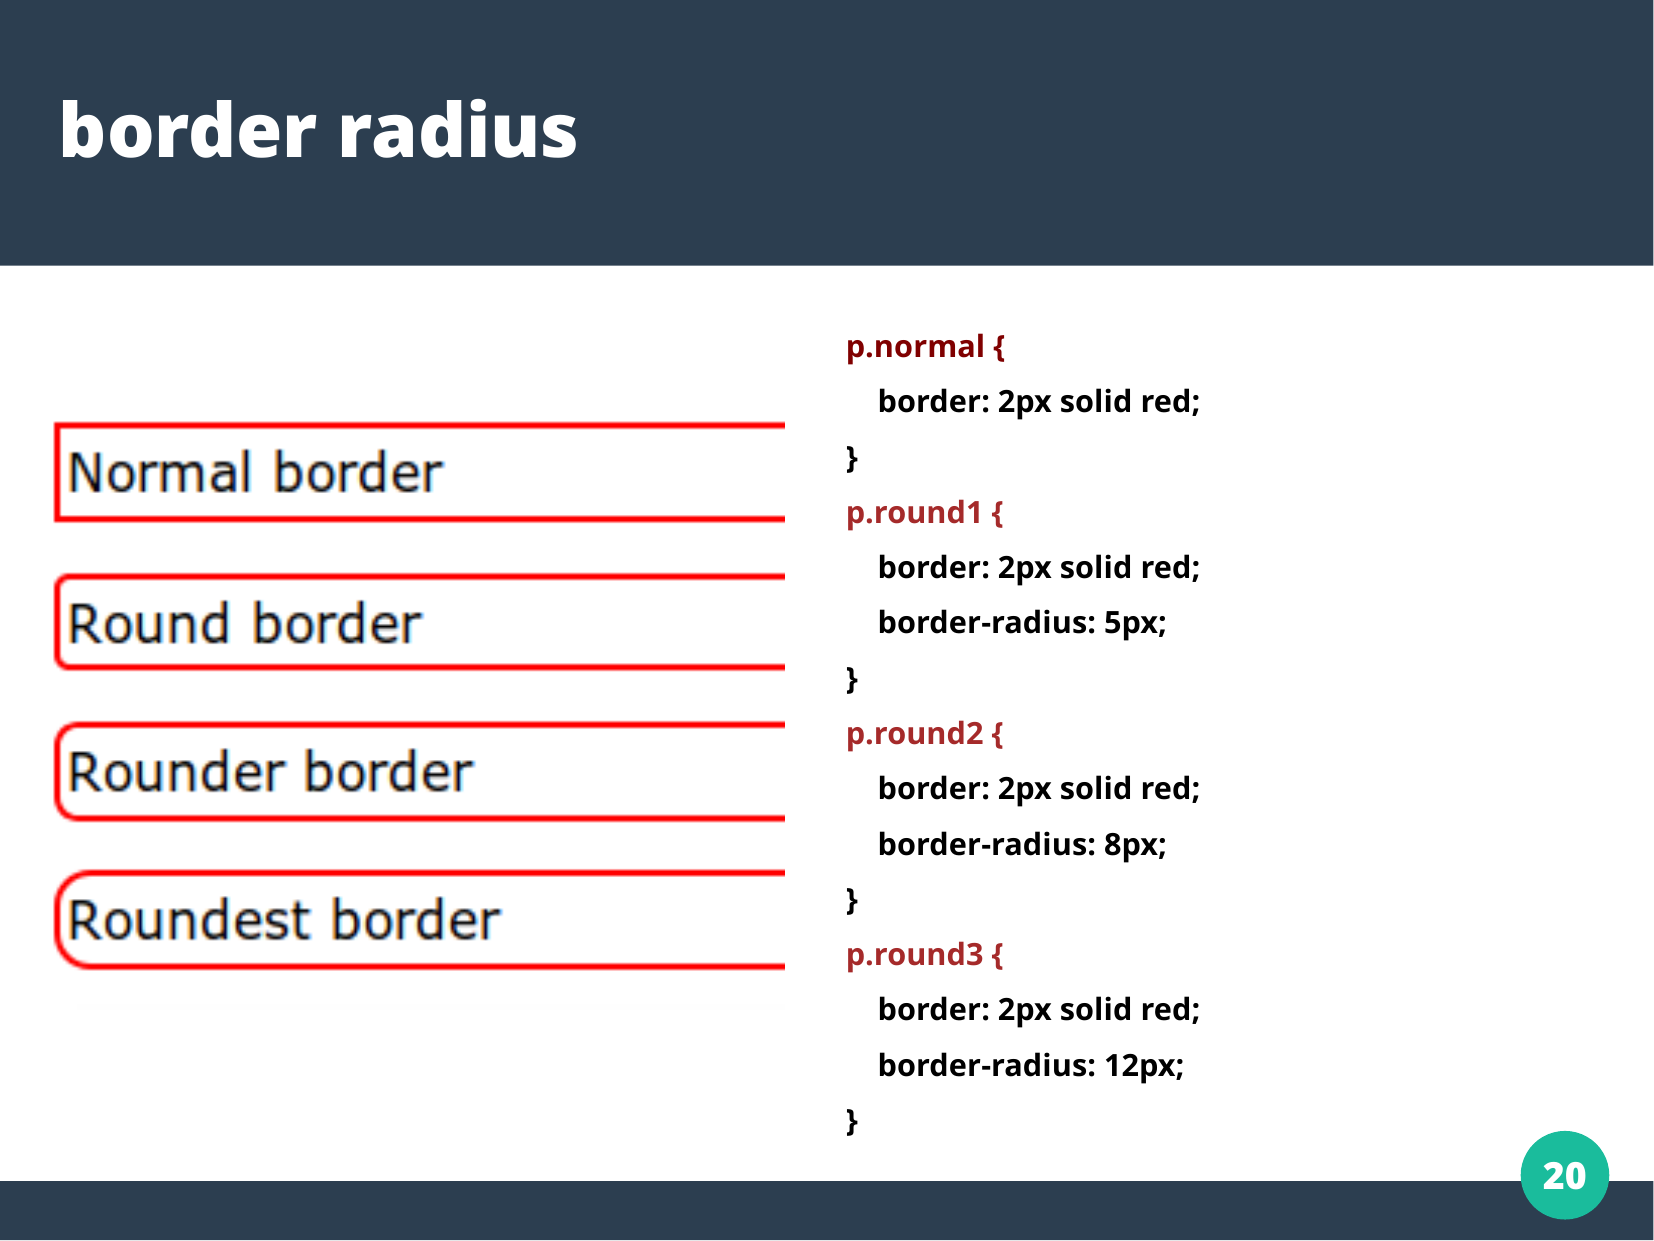

# border radius
p.normal {
 border: 2px solid red;
}
p.round1 {
 border: 2px solid red;
 border-radius: 5px;
}
p.round2 {
 border: 2px solid red;
 border-radius: 8px;
}
p.round3 {
 border: 2px solid red;
 border-radius: 12px;
}
20